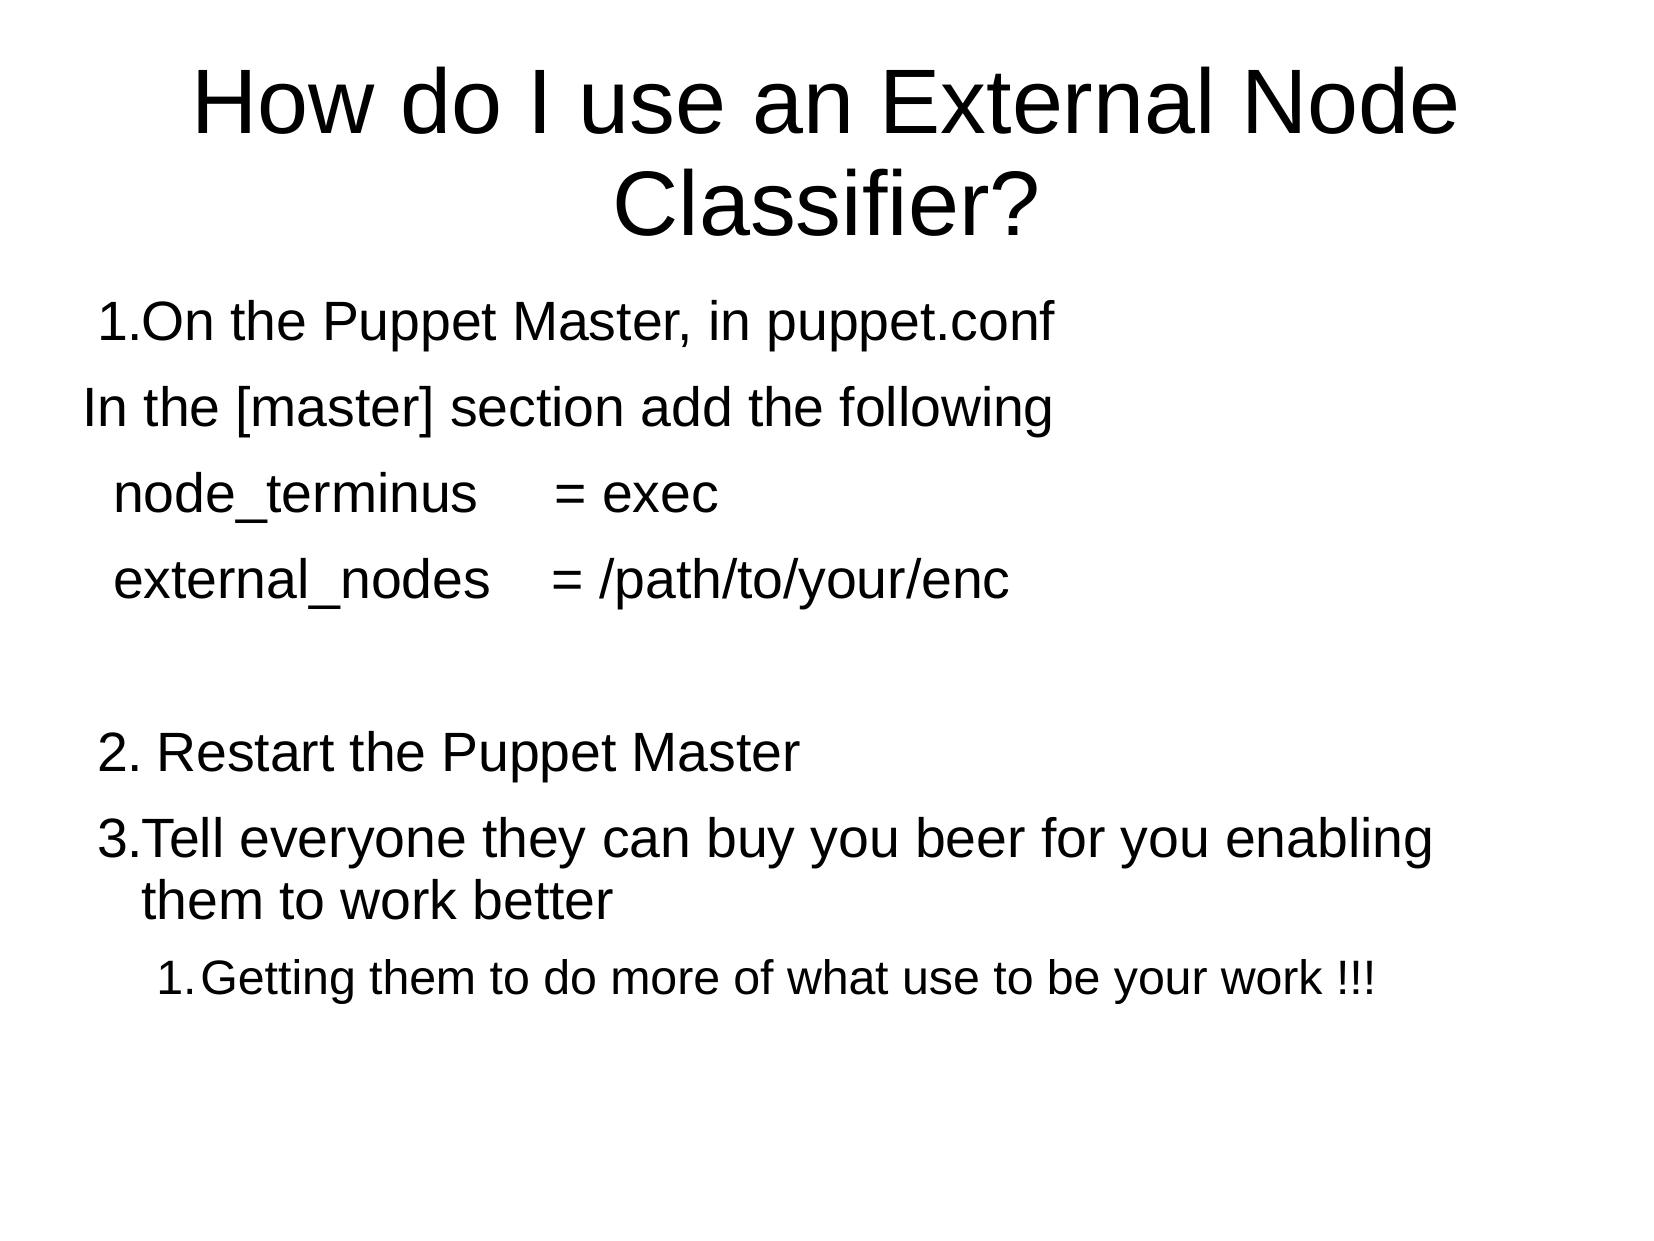

# How do I use an External Node Classifier?
On the Puppet Master, in puppet.conf
In the [master] section add the following
 node_terminus = exec
 external_nodes = /path/to/your/enc
 Restart the Puppet Master
Tell everyone they can buy you beer for you enabling them to work better
Getting them to do more of what use to be your work !!!